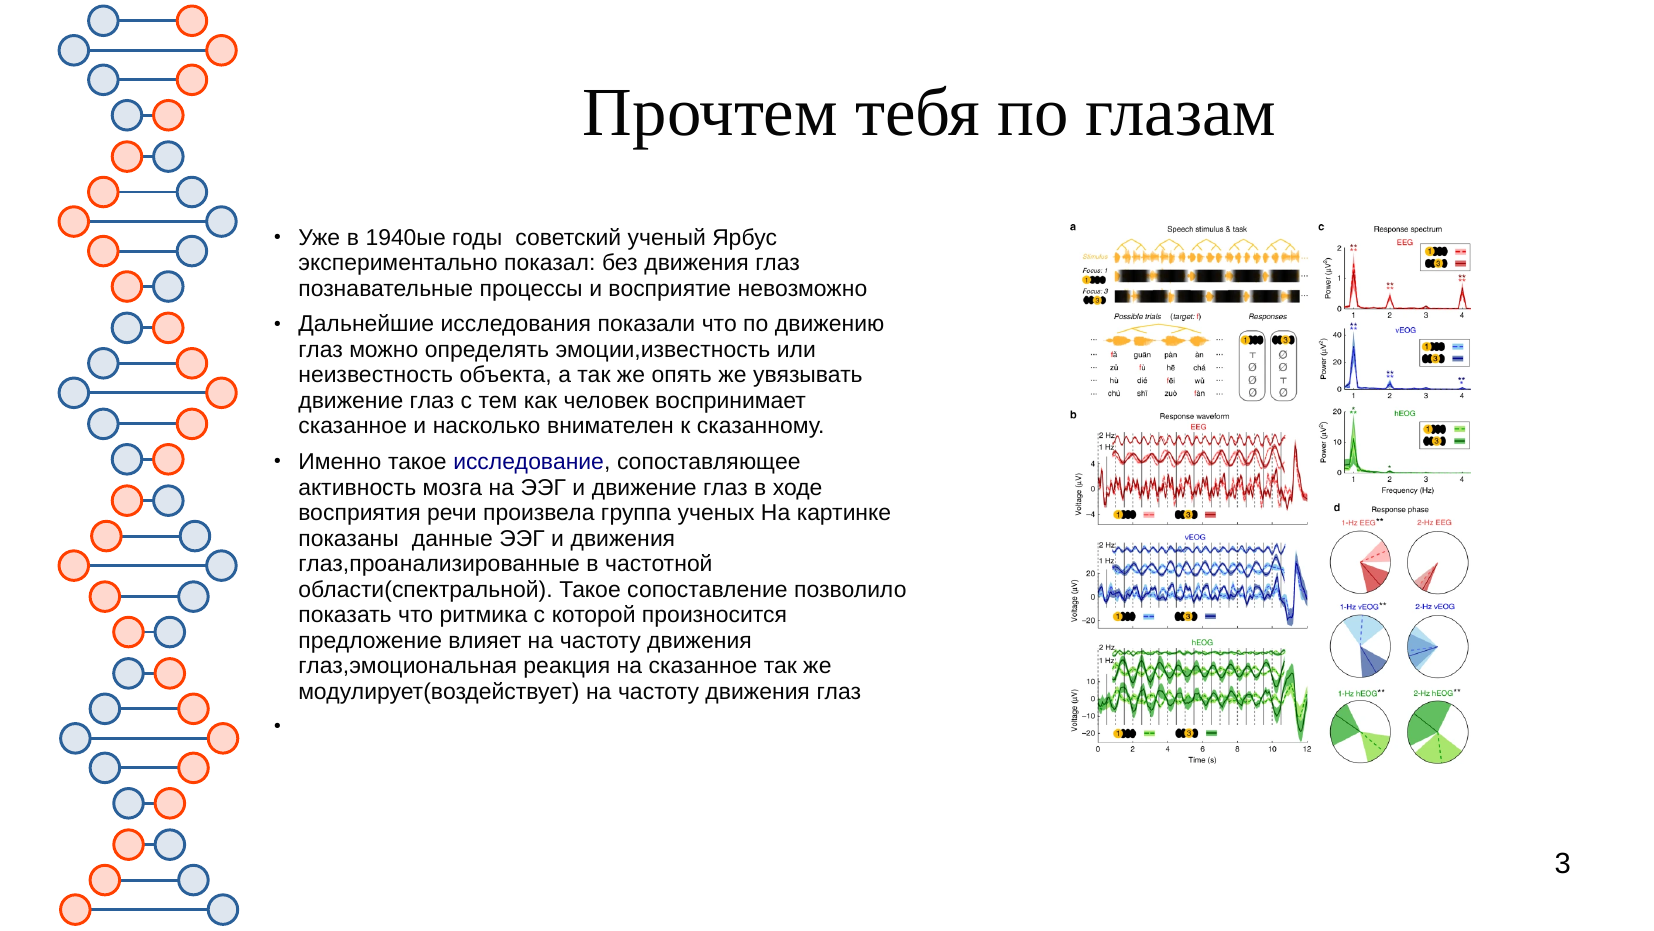

# Прочтем тебя по глазам
Уже в 1940ые годы советский ученый Ярбус экспериментально показал: без движения глаз познавательные процессы и восприятие невозможно
Дальнейшие исследования показали что по движению глаз можно определять эмоции,известность или неизвестность объекта, а так же опять же увязывать движение глаз с тем как человек воспринимает сказанное и насколько внимателен к сказанному.
Именно такое исследование, сопоставляющее активность мозга на ЭЭГ и движение глаз в ходе восприятия речи произвела группа ученых На картинке показаны данные ЭЭГ и движения глаз,проанализированные в частотной области(спектральной). Такое сопоставление позволило показать что ритмика с которой произносится предложение влияет на частоту движения глаз,эмоциональная реакция на сказанное так же модулирует(воздействует) на частоту движения глаз
3